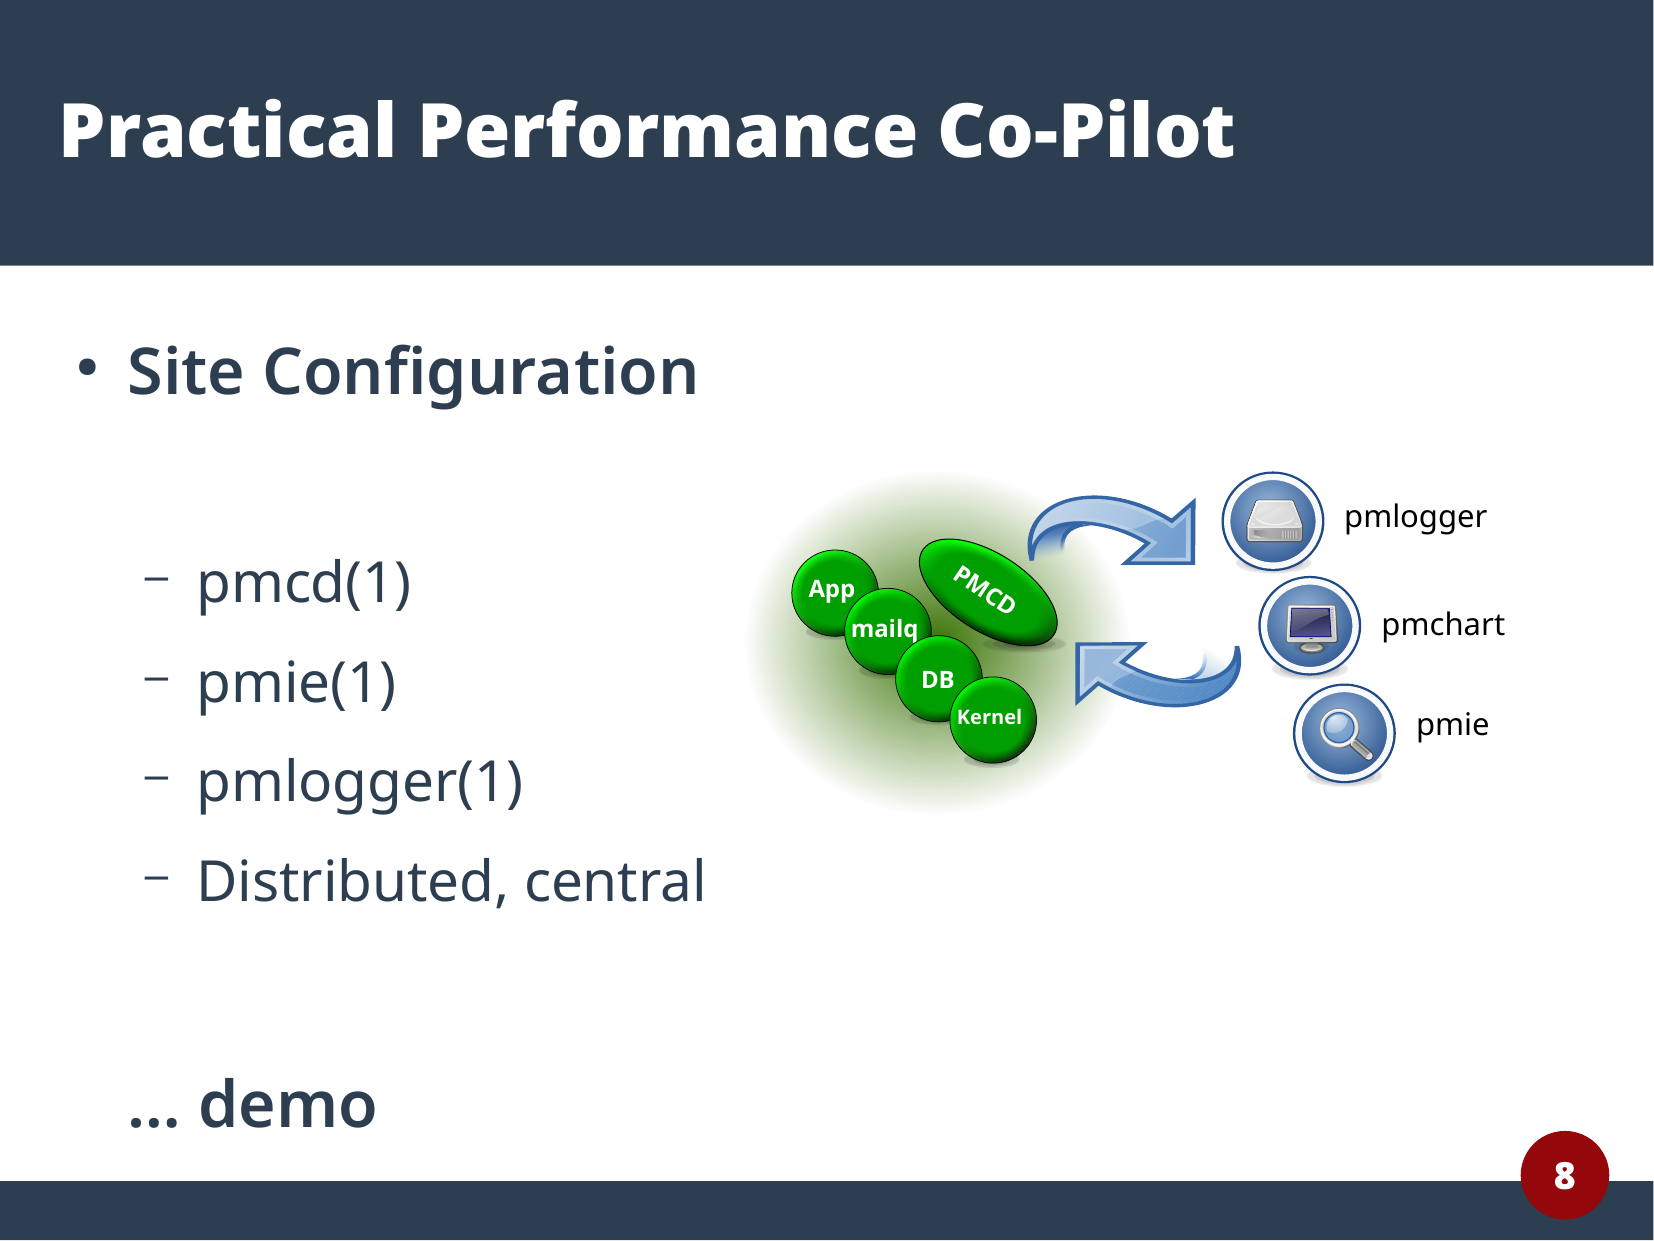

# Practical Performance Co-Pilot
Site Configuration
pmcd(1)
pmie(1)
pmlogger(1)
Distributed, central
… demo
8